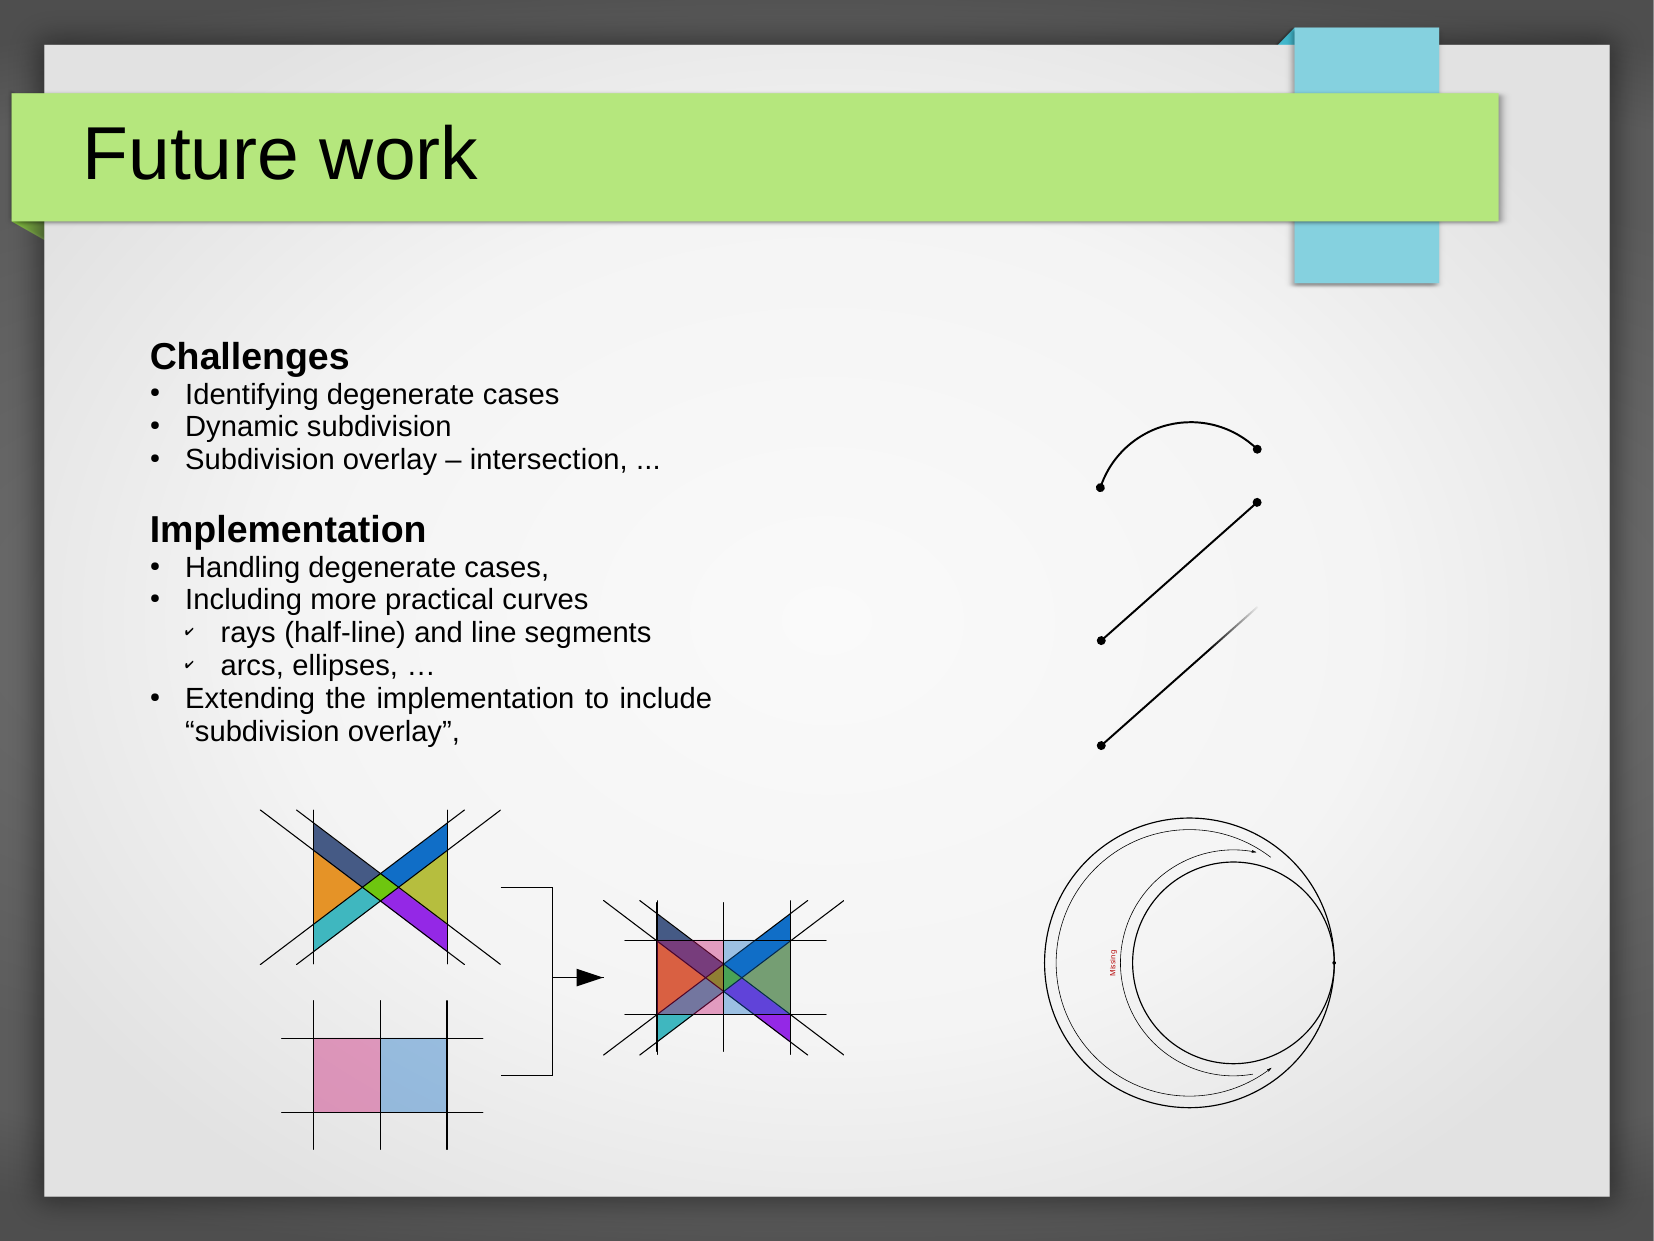

# Future work
Challenges
Identifying degenerate cases
Dynamic subdivision
Subdivision overlay – intersection, ...
Implementation
Handling degenerate cases,
Including more practical curves
rays (half-line) and line segments
arcs, ellipses, …
Extending the implementation to include “subdivision overlay”,